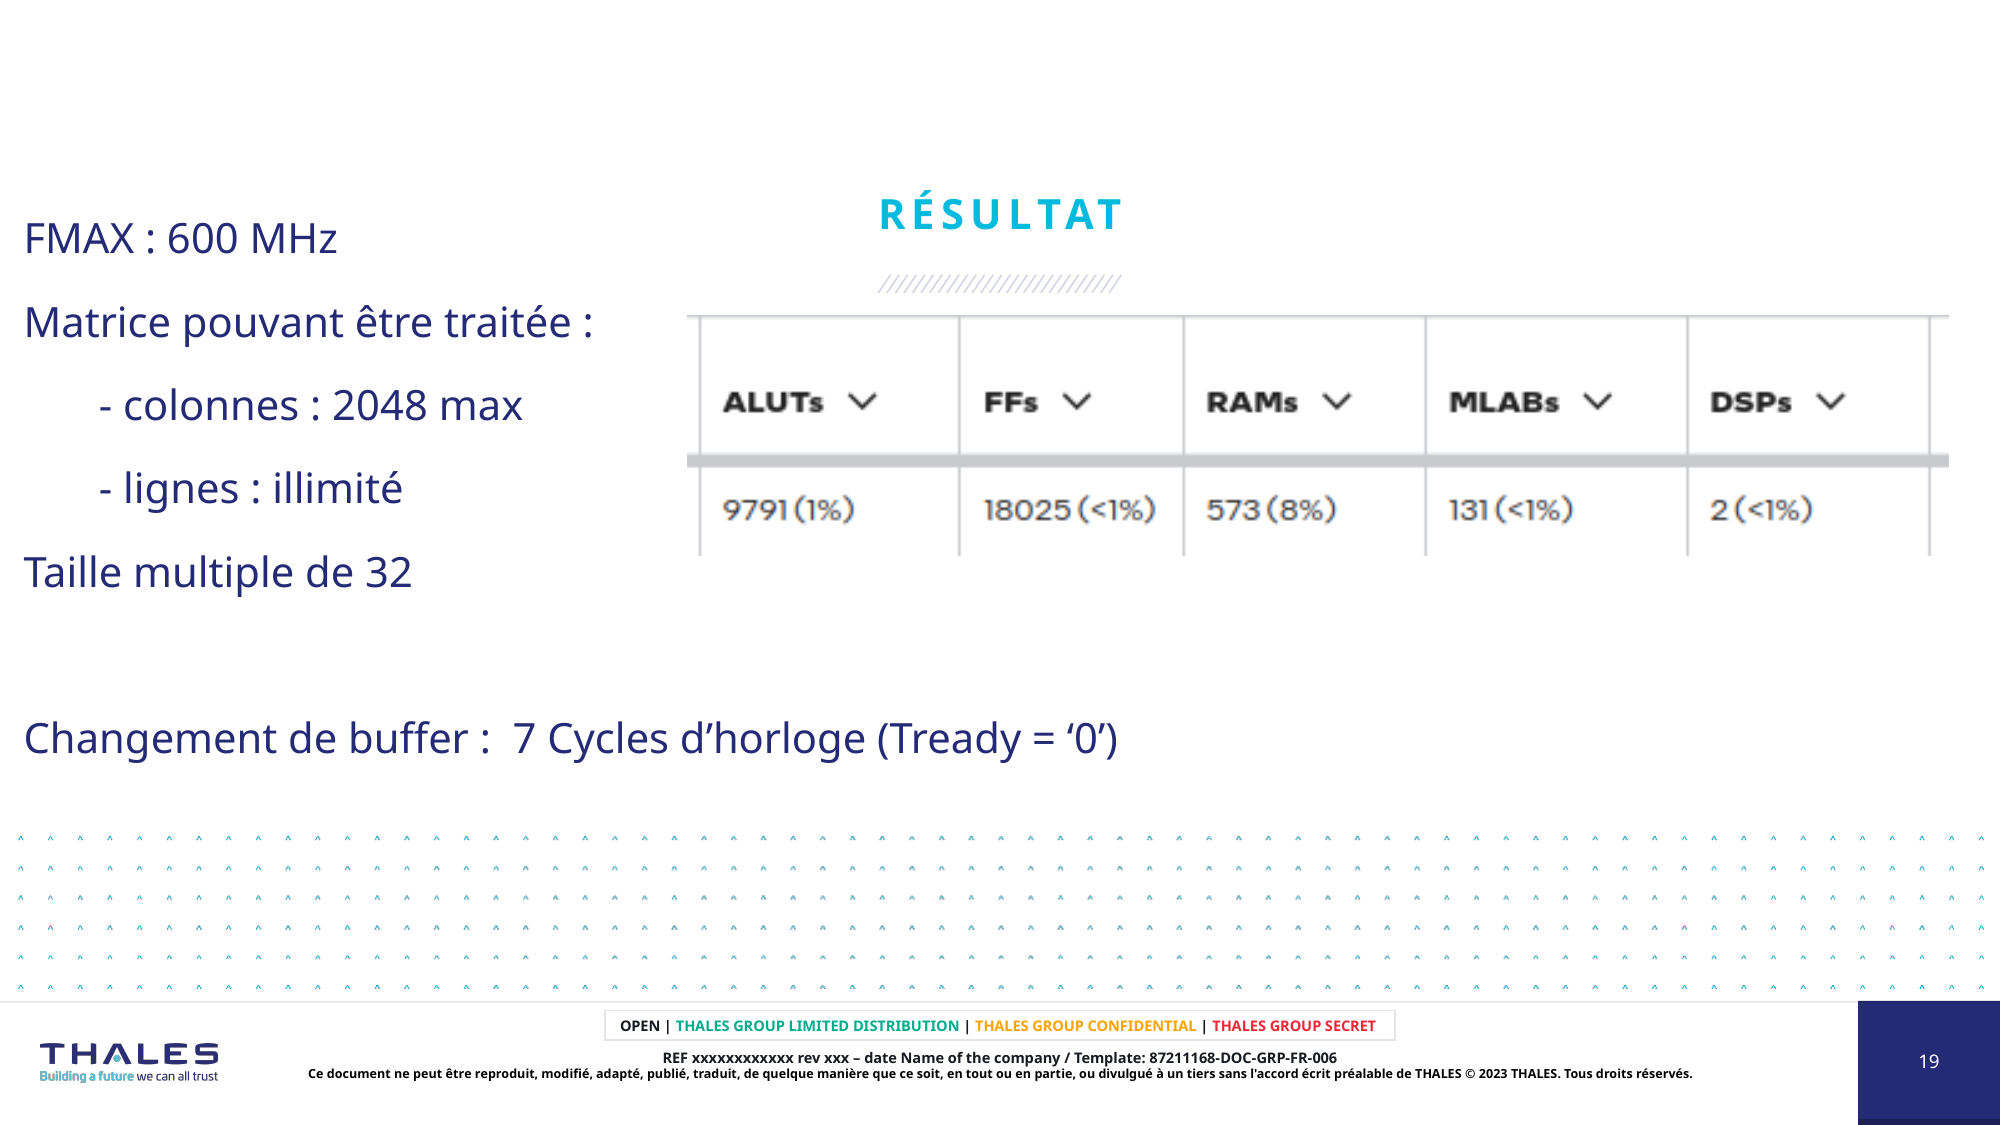

# Résultat
FMAX : 600 MHz
Matrice pouvant être traitée :
 - colonnes : 2048 max
 - lignes : illimité
Taille multiple de 32
Changement de buffer : 7 Cycles d’horloge (Tready = ‘0’)